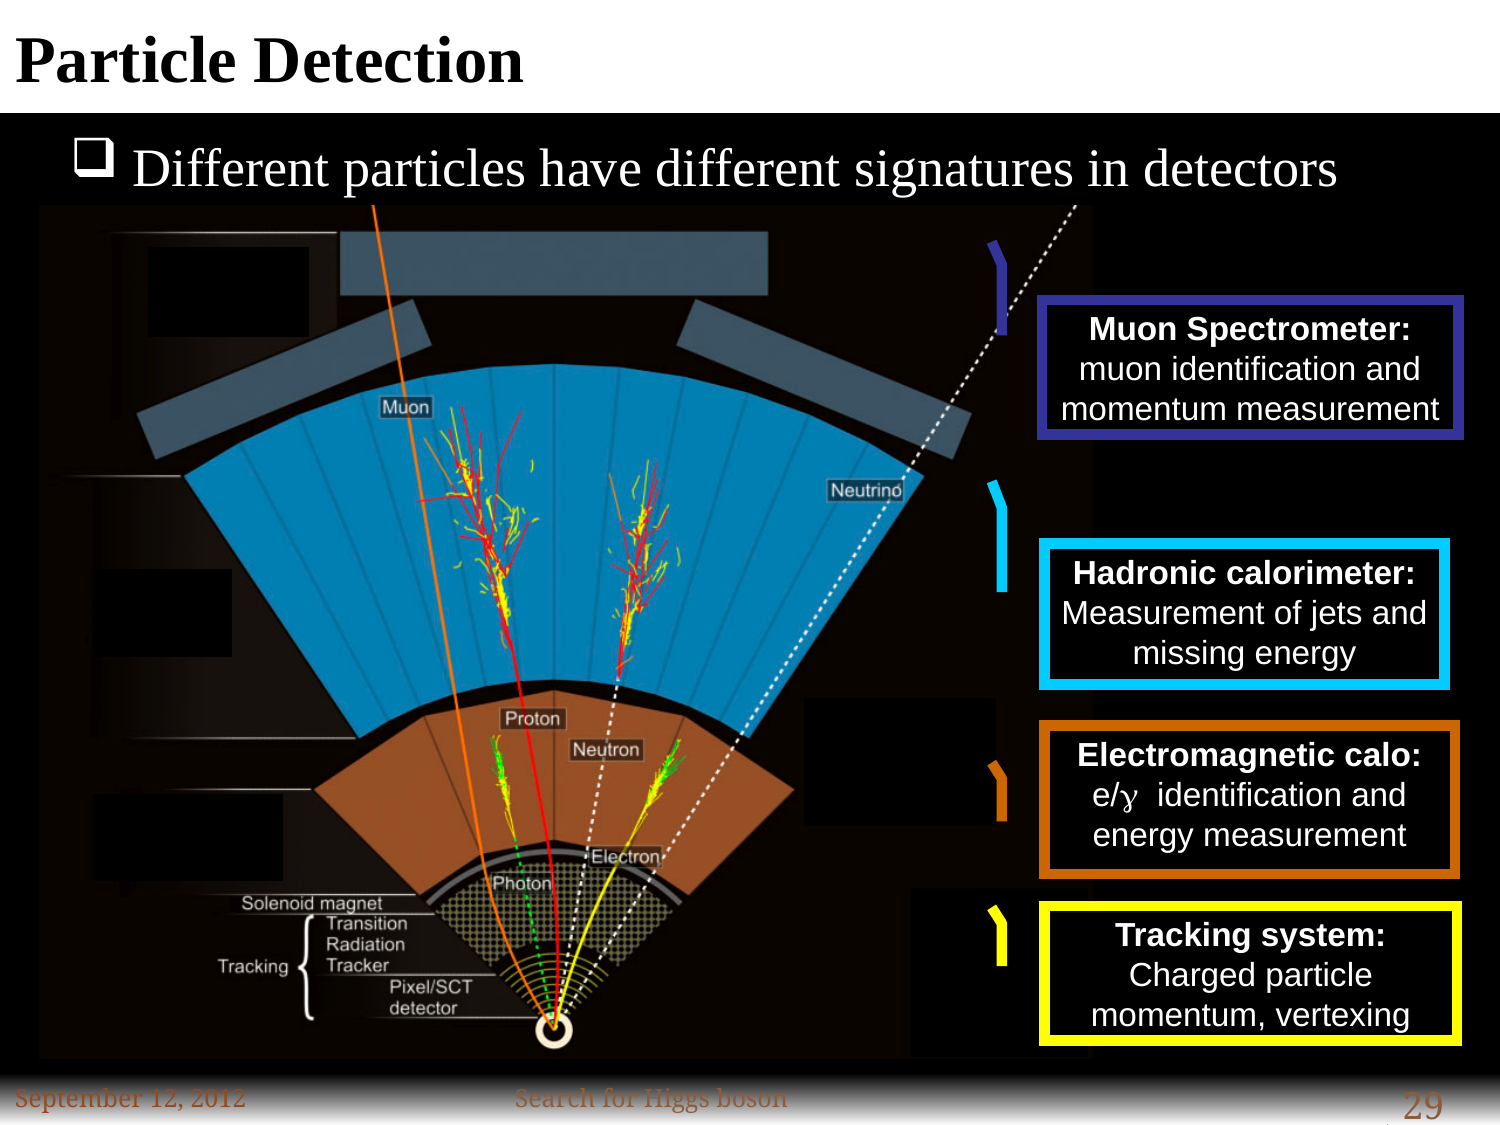

# Particle Detection
 Different particles have different signatures in detectors
Muon Spectrometer:
muon identification and momentum measurement
Hadronic calorimeter:
Measurement of jets and missing energy
Electromagnetic calo:
e/ identification and energy measurement
Tracking system:
Charged particle momentum, vertexing
September 12, 2012
Search for Higgs boson